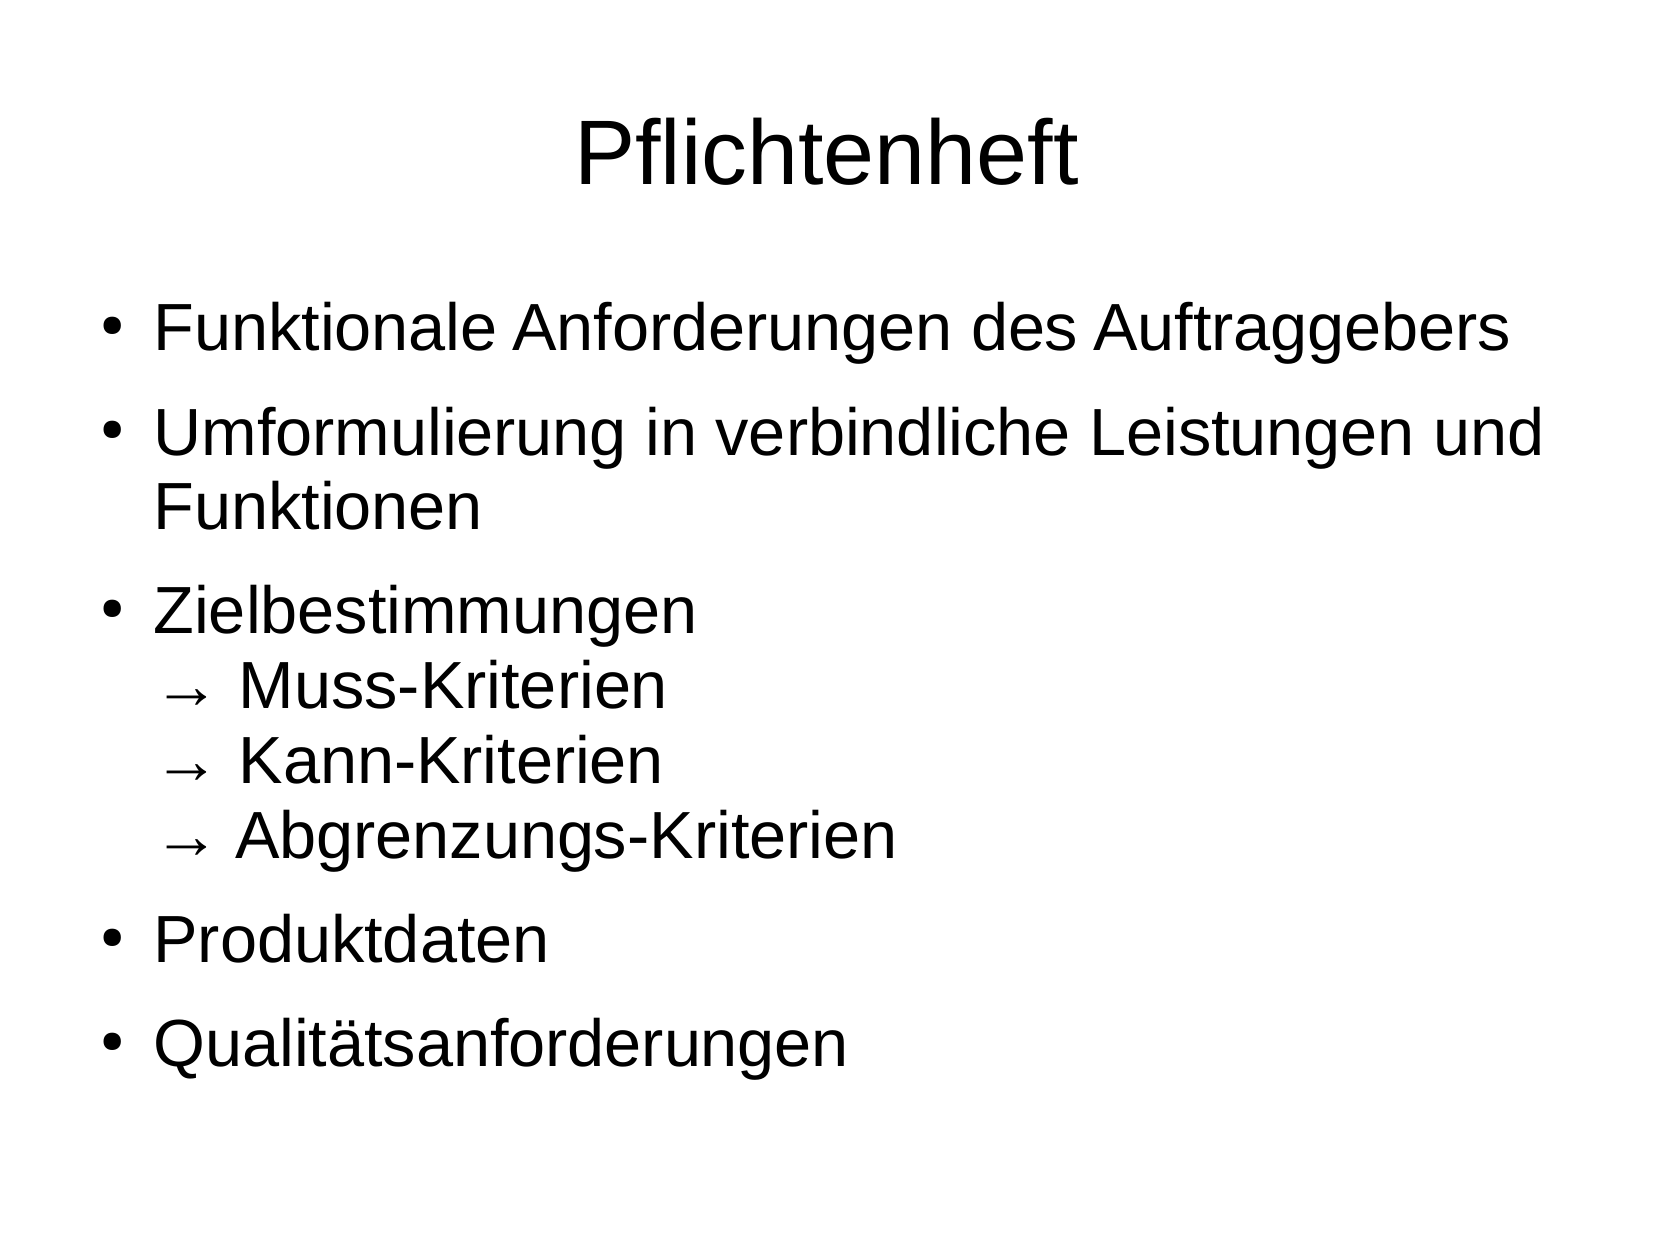

# Pflichtenheft
Funktionale Anforderungen des Auftraggebers
Umformulierung in verbindliche Leistungen und Funktionen
Zielbestimmungen
→ Muss-Kriterien
→ Kann-Kriterien
→ Abgrenzungs-Kriterien
Produktdaten
Qualitätsanforderungen